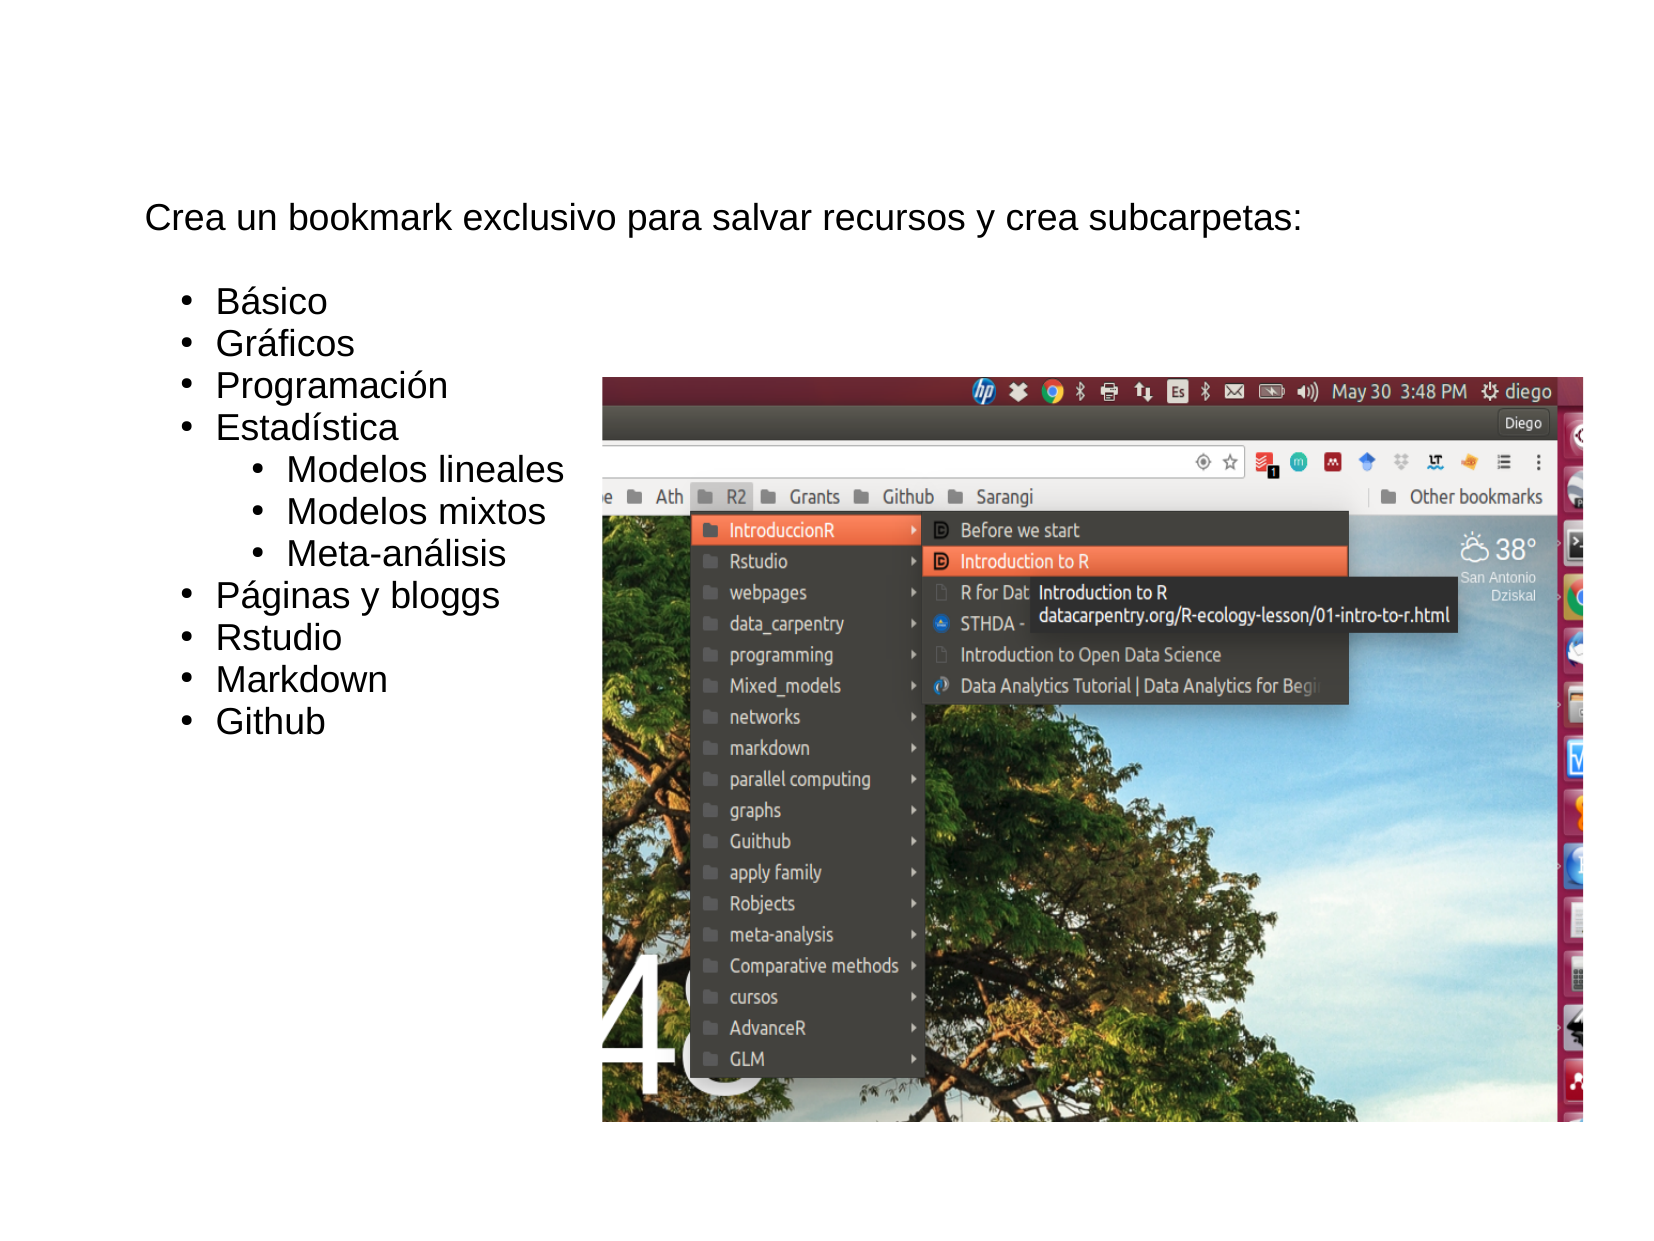

Crea un bookmark exclusivo para salvar recursos y crea subcarpetas:
Básico
Gráficos
Programación
Estadística
Modelos lineales
Modelos mixtos
Meta-análisis
Páginas y bloggs
Rstudio
Markdown
Github